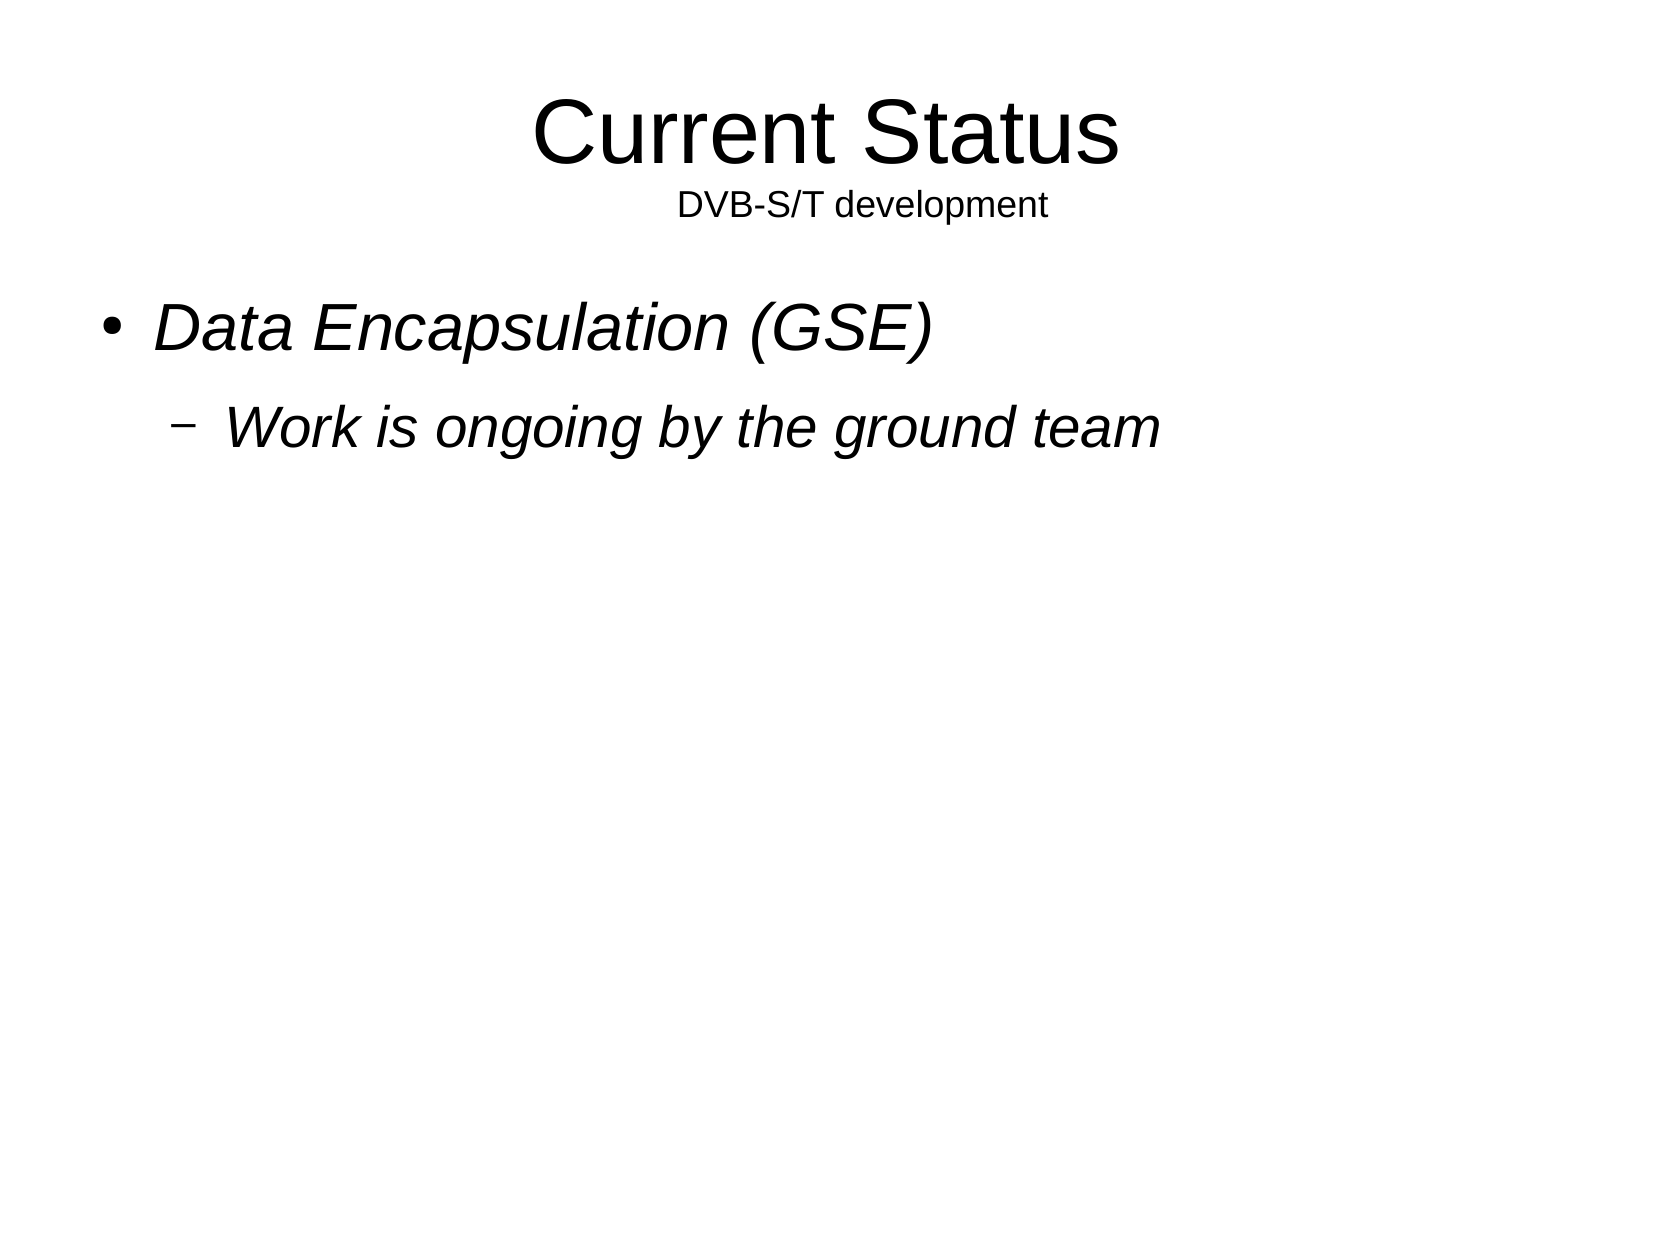

# Current Status DVB-S/T development
Data Encapsulation (GSE)
Work is ongoing by the ground team